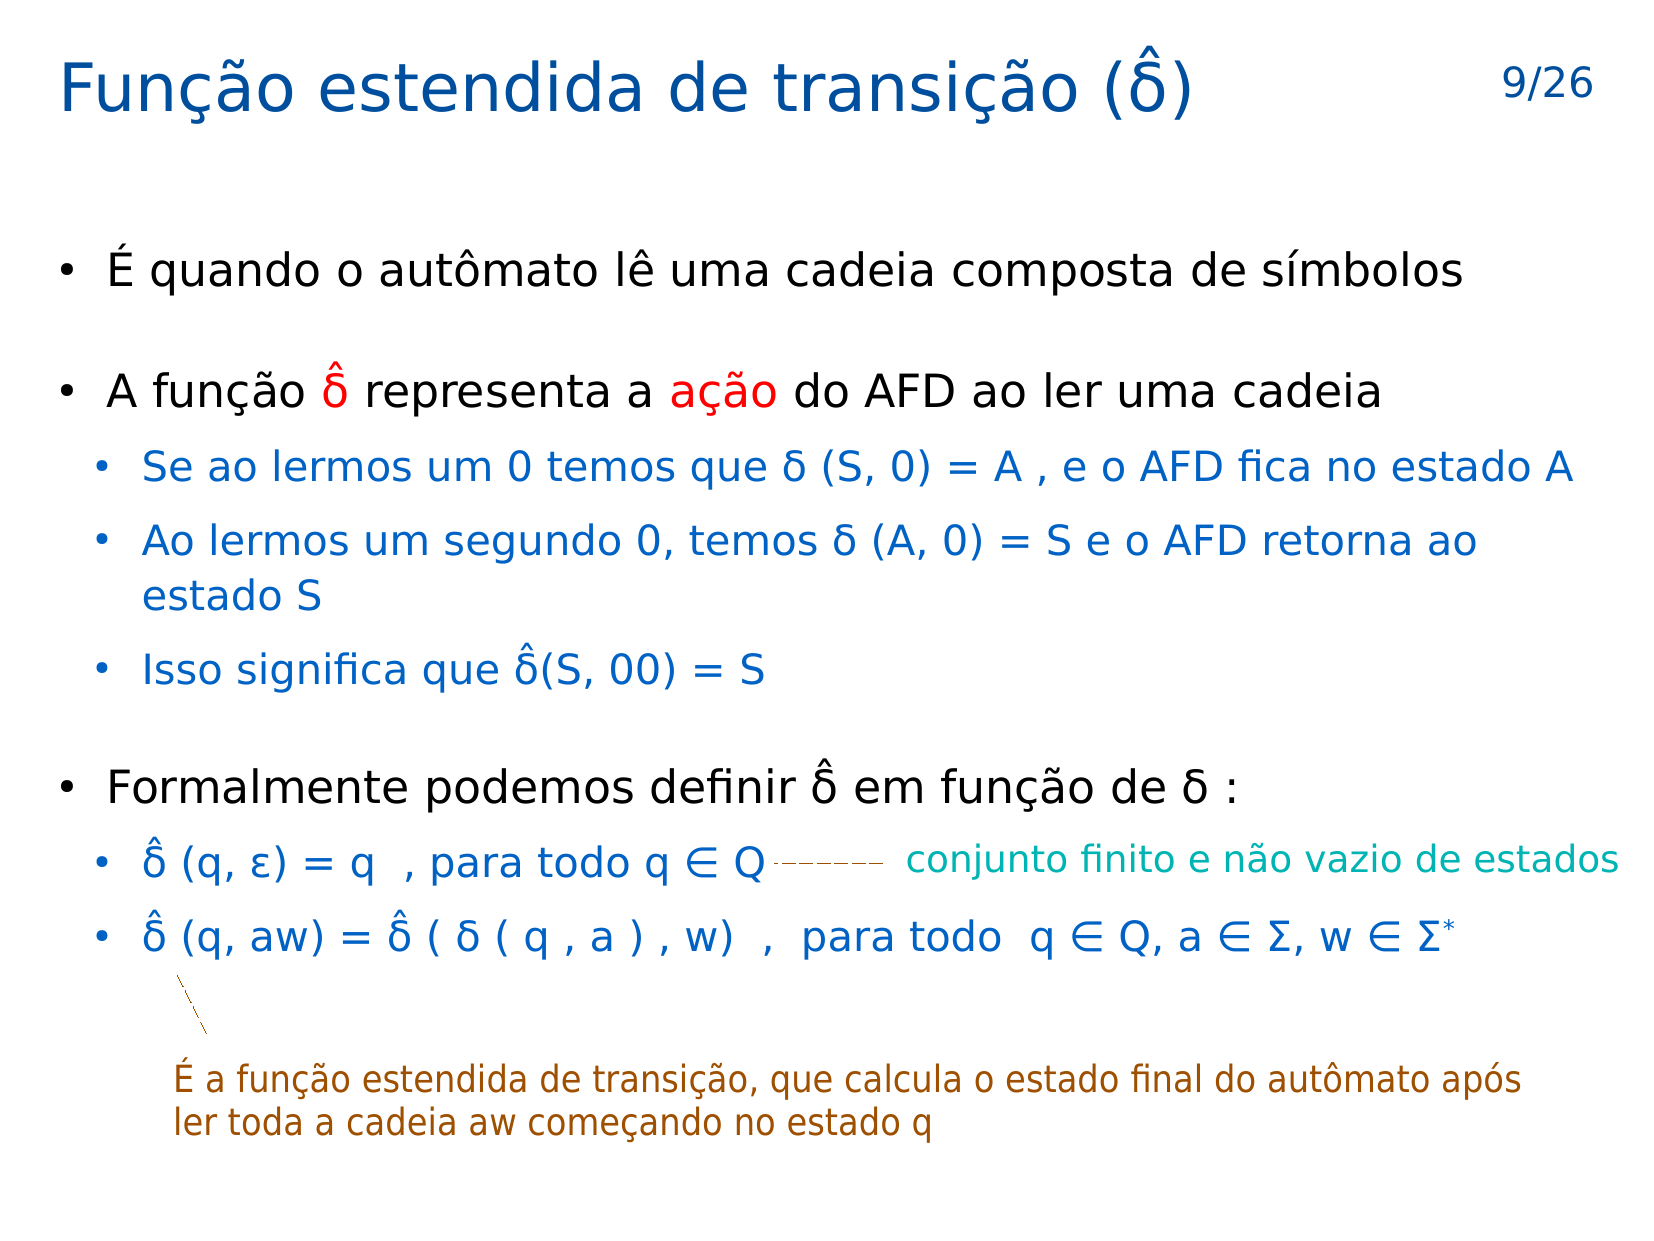

# Função estendida de transição (δ̂)
9
É quando o autômato lê uma cadeia composta de símbolos
A função δ̂ representa a ação do AFD ao ler uma cadeia
Se ao lermos um 0 temos que δ (S, 0) = A , e o AFD fica no estado A
Ao lermos um segundo 0, temos δ (A, 0) = S e o AFD retorna ao estado S
Isso significa que δ̂(S, 00) = S
Formalmente podemos definir δ̂ em função de δ :
δ̂ (q, ε) = q , para todo q ∈ Q
δ̂ (q, aw) = δ̂ ( δ ( q , a ) , w) , para todo q ∈ Q, a ∈ Σ, w ∈ Σ*
conjunto finito e não vazio de estados
É a função estendida de transição, que calcula o estado final do autômato após ler toda a cadeia aw começando no estado q